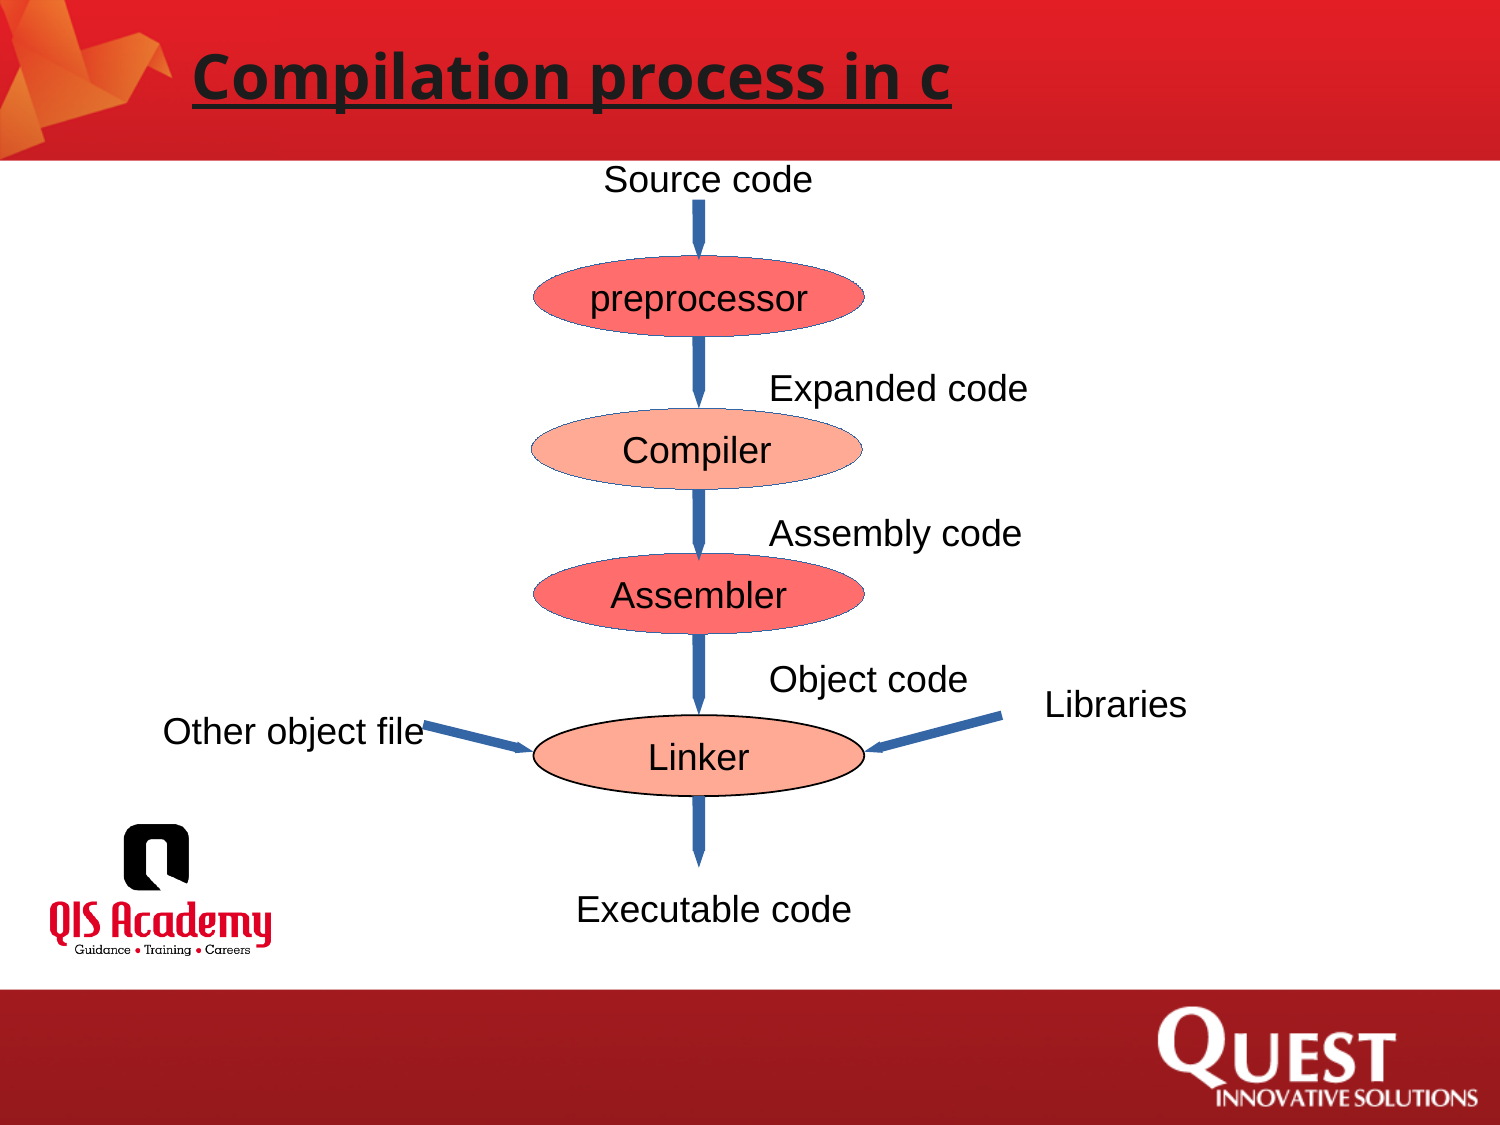

# Compilation process in c
Source code
preprocessor
Expanded code
Compiler
Assembly code
Assembler
Object code
Libraries
Other object file
Linker
Executable code